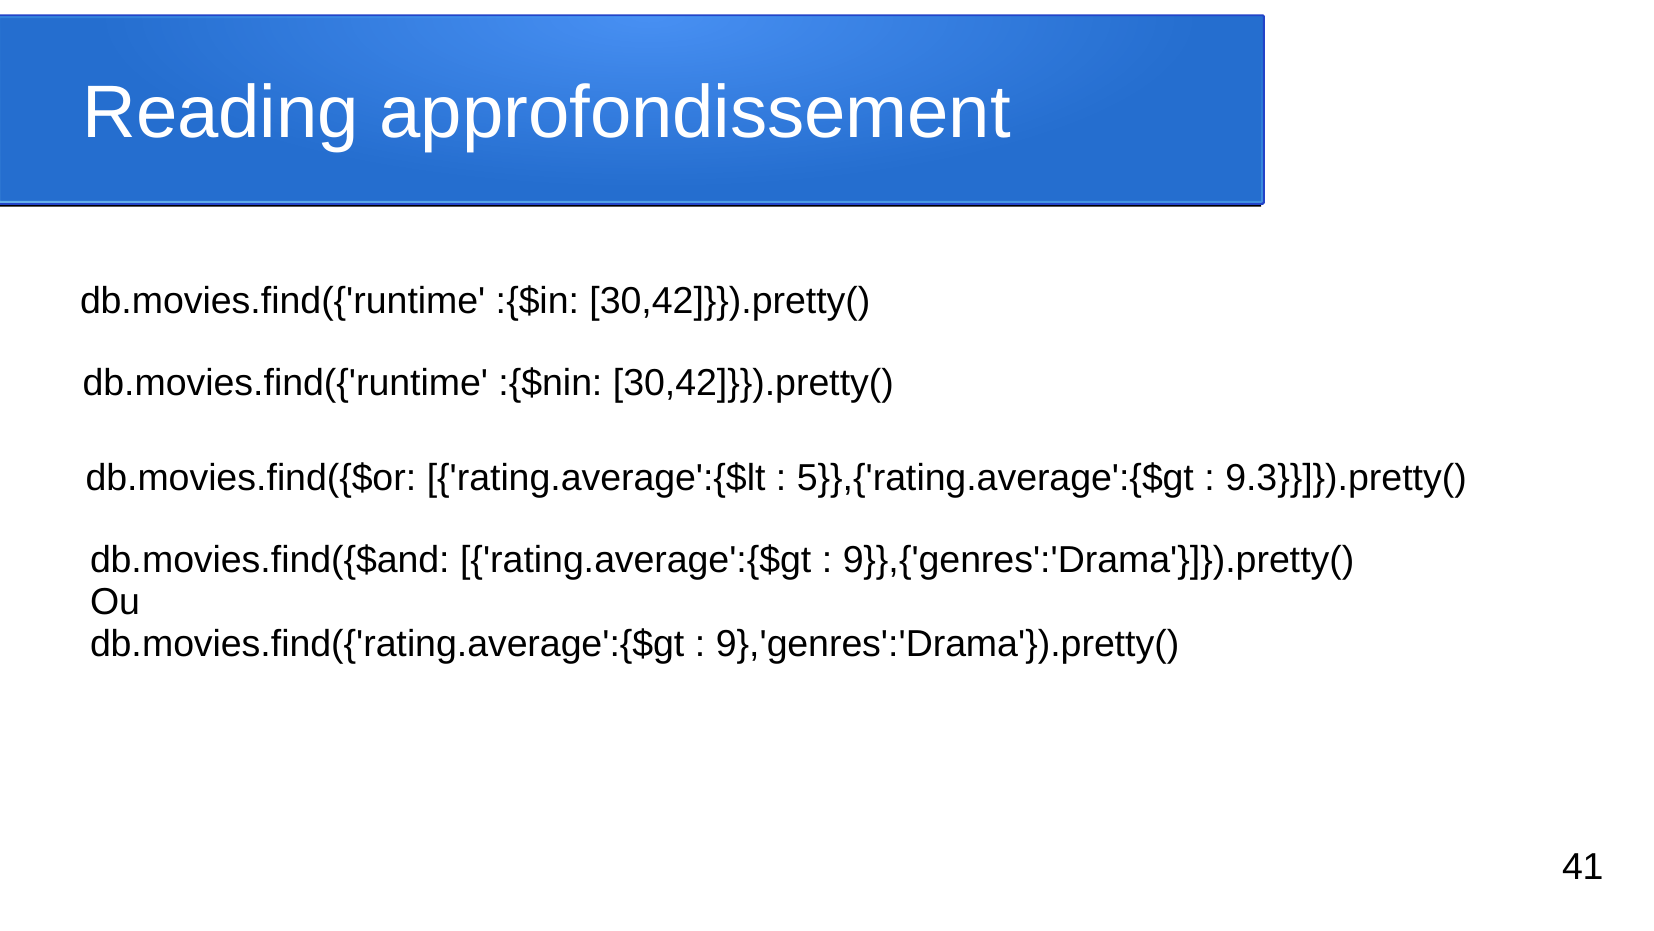

# Reading approfondissement
db.movies.find({'runtime' :{$in: [30,42]}}).pretty()
db.movies.find({'runtime' :{$nin: [30,42]}}).pretty()
db.movies.find({$or: [{'rating.average':{$lt : 5}},{'rating.average':{$gt : 9.3}}]}).pretty()
db.movies.find({$and: [{'rating.average':{$gt : 9}},{'genres':'Drama'}]}).pretty()
Ou
db.movies.find({'rating.average':{$gt : 9},'genres':'Drama'}).pretty()
41